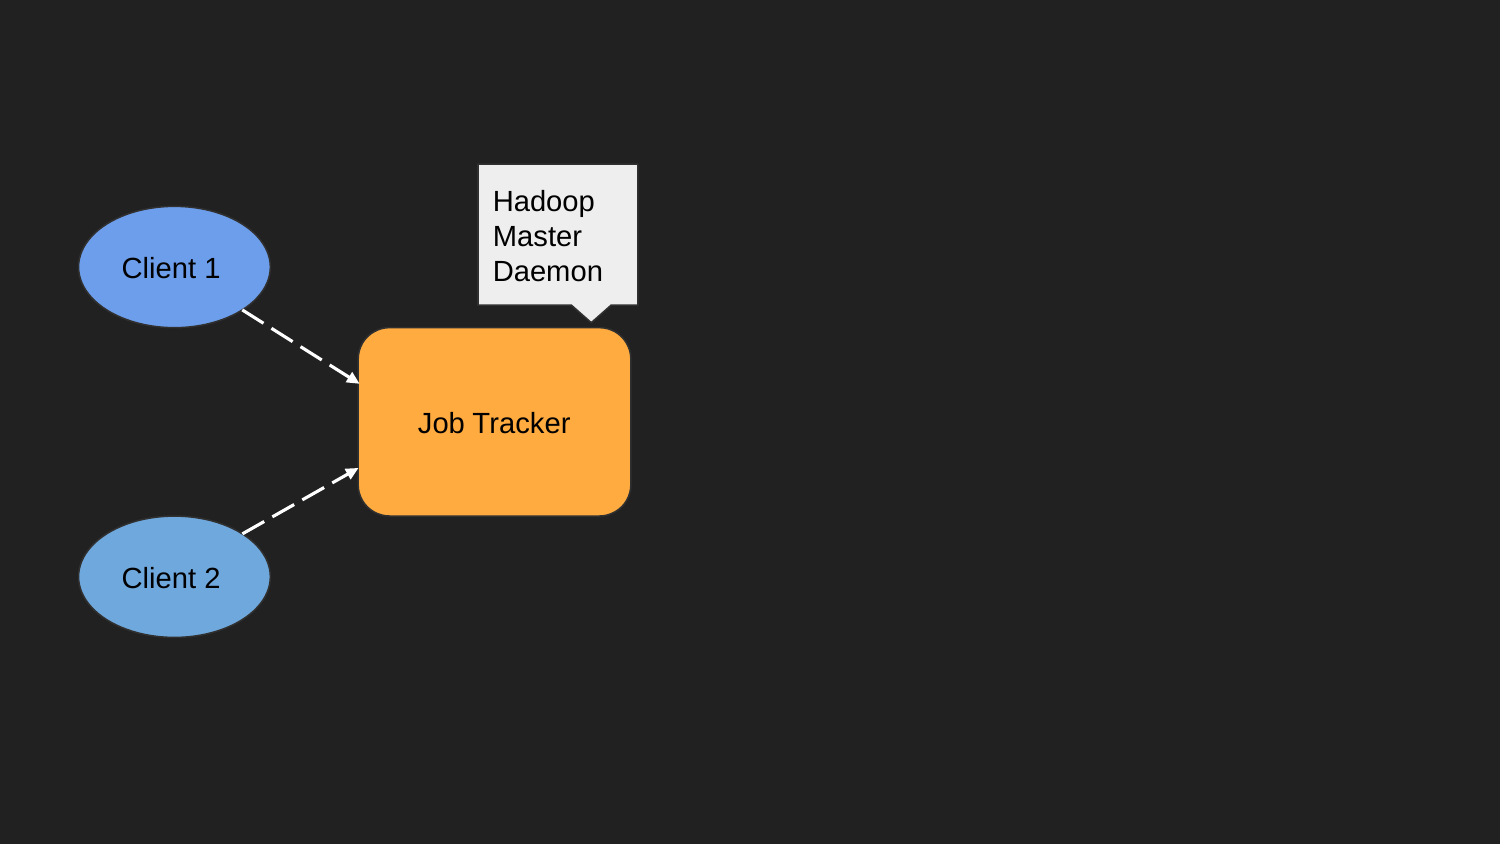

Hadoop Master Daemon
Client 1
Job Tracker
Client 2